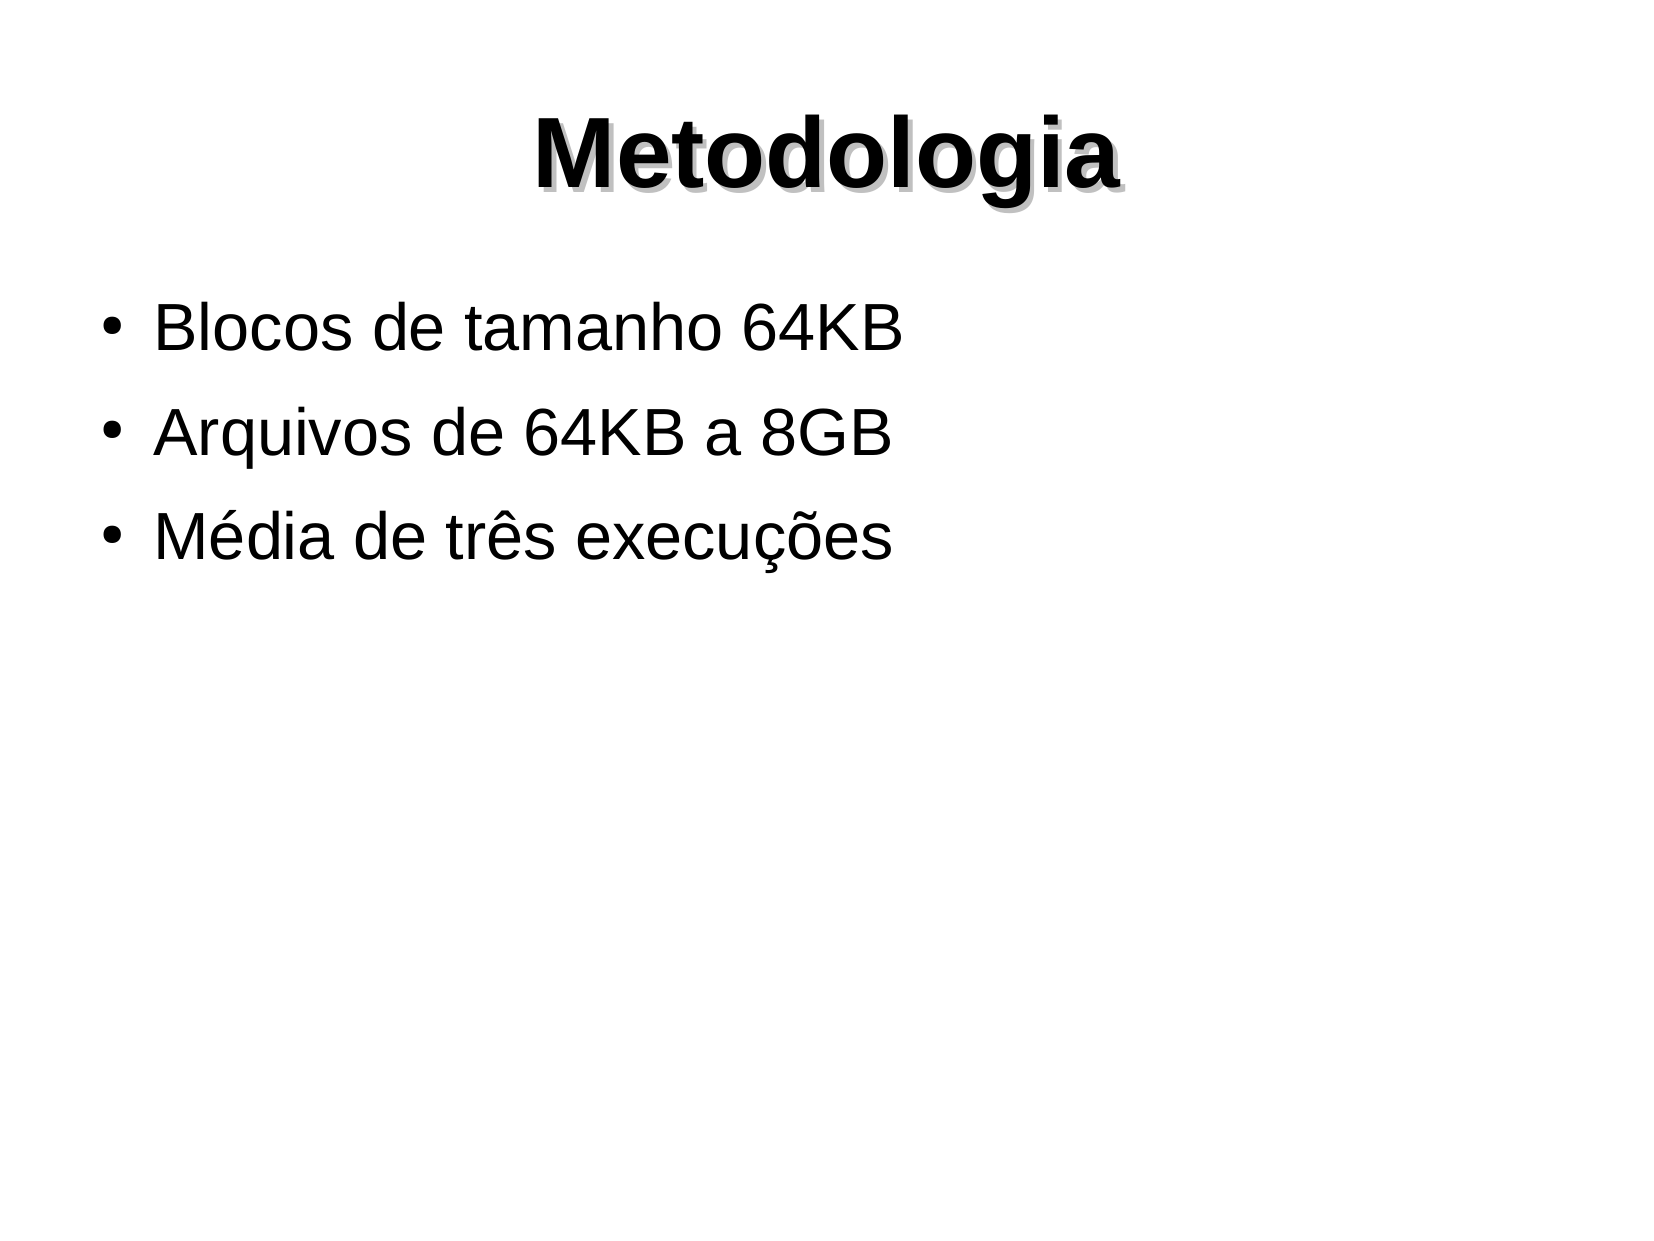

# Metodologia
Blocos de tamanho 64KB
Arquivos de 64KB a 8GB
Média de três execuções